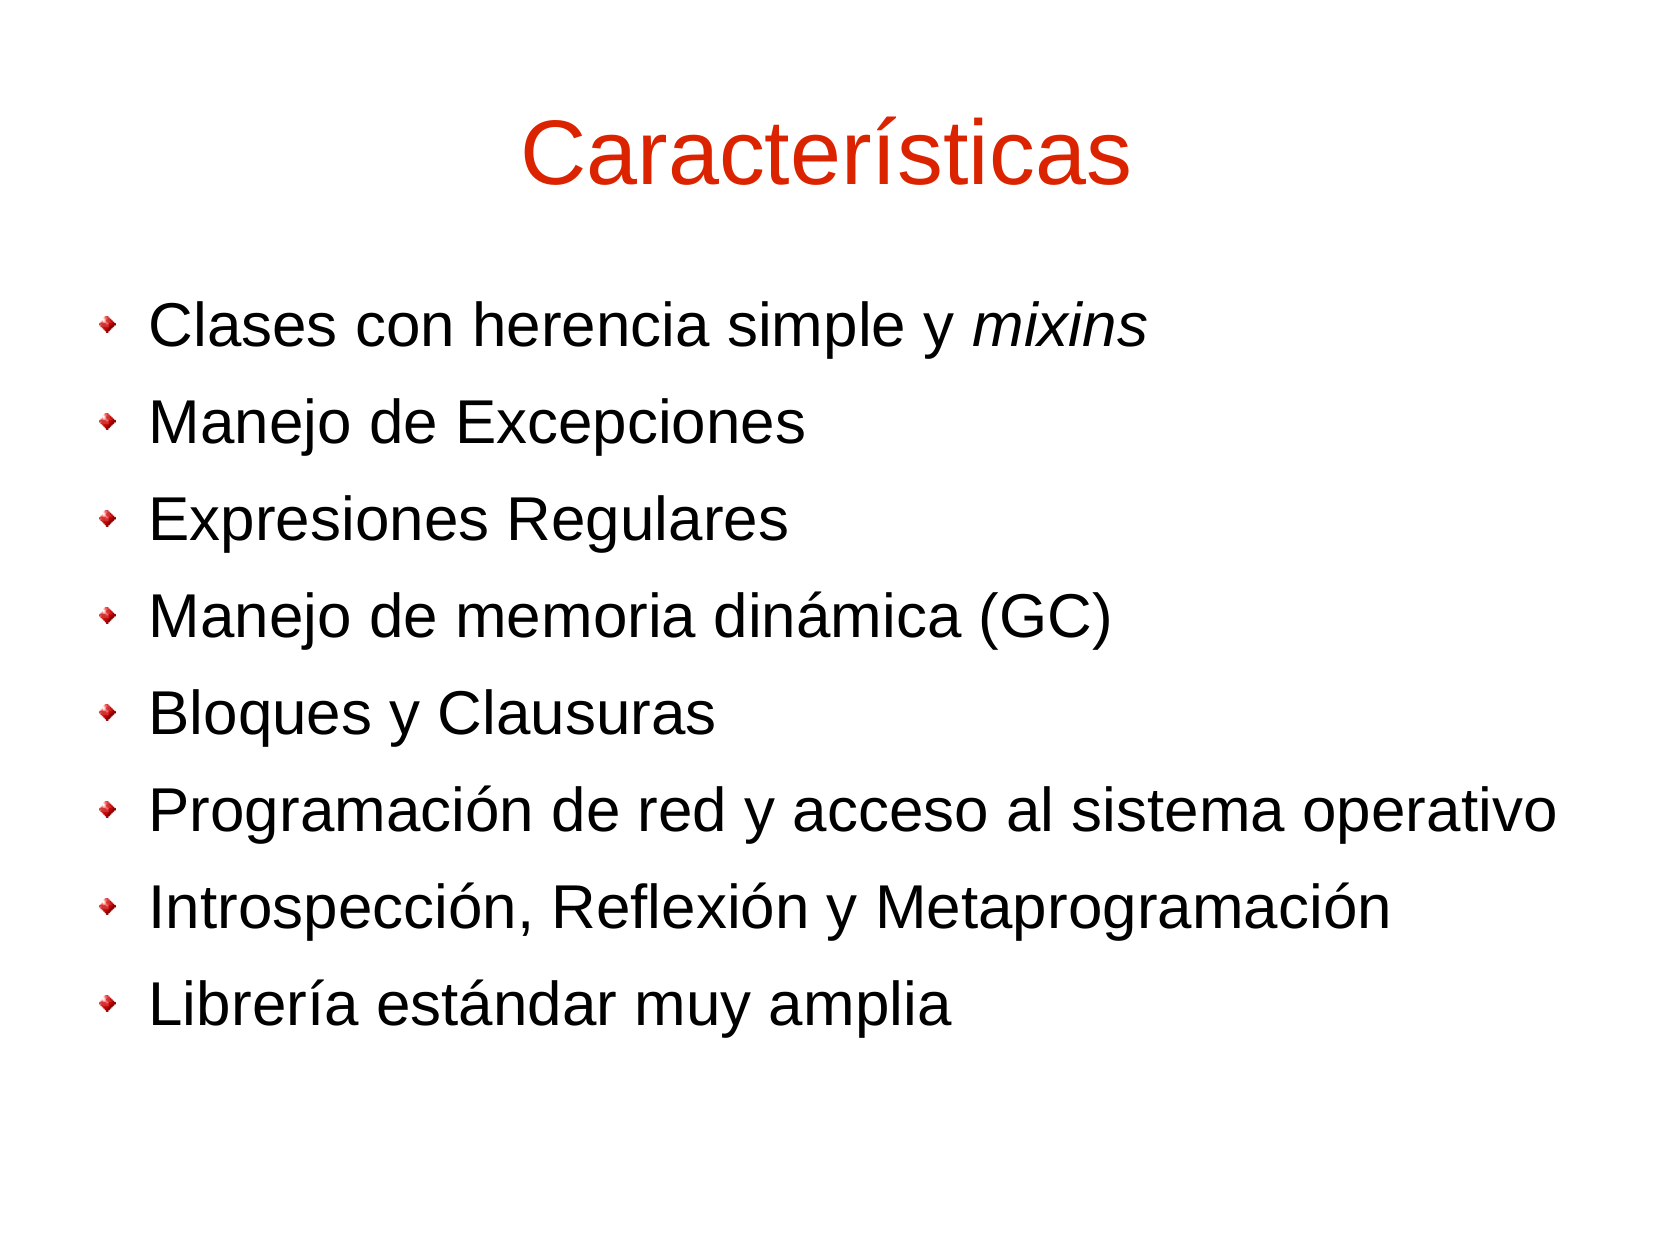

# Características
Clases con herencia simple y mixins
Manejo de Excepciones
Expresiones Regulares
Manejo de memoria dinámica (GC)
Bloques y Clausuras
Programación de red y acceso al sistema operativo
Introspección, Reflexión y Metaprogramación
Librería estándar muy amplia